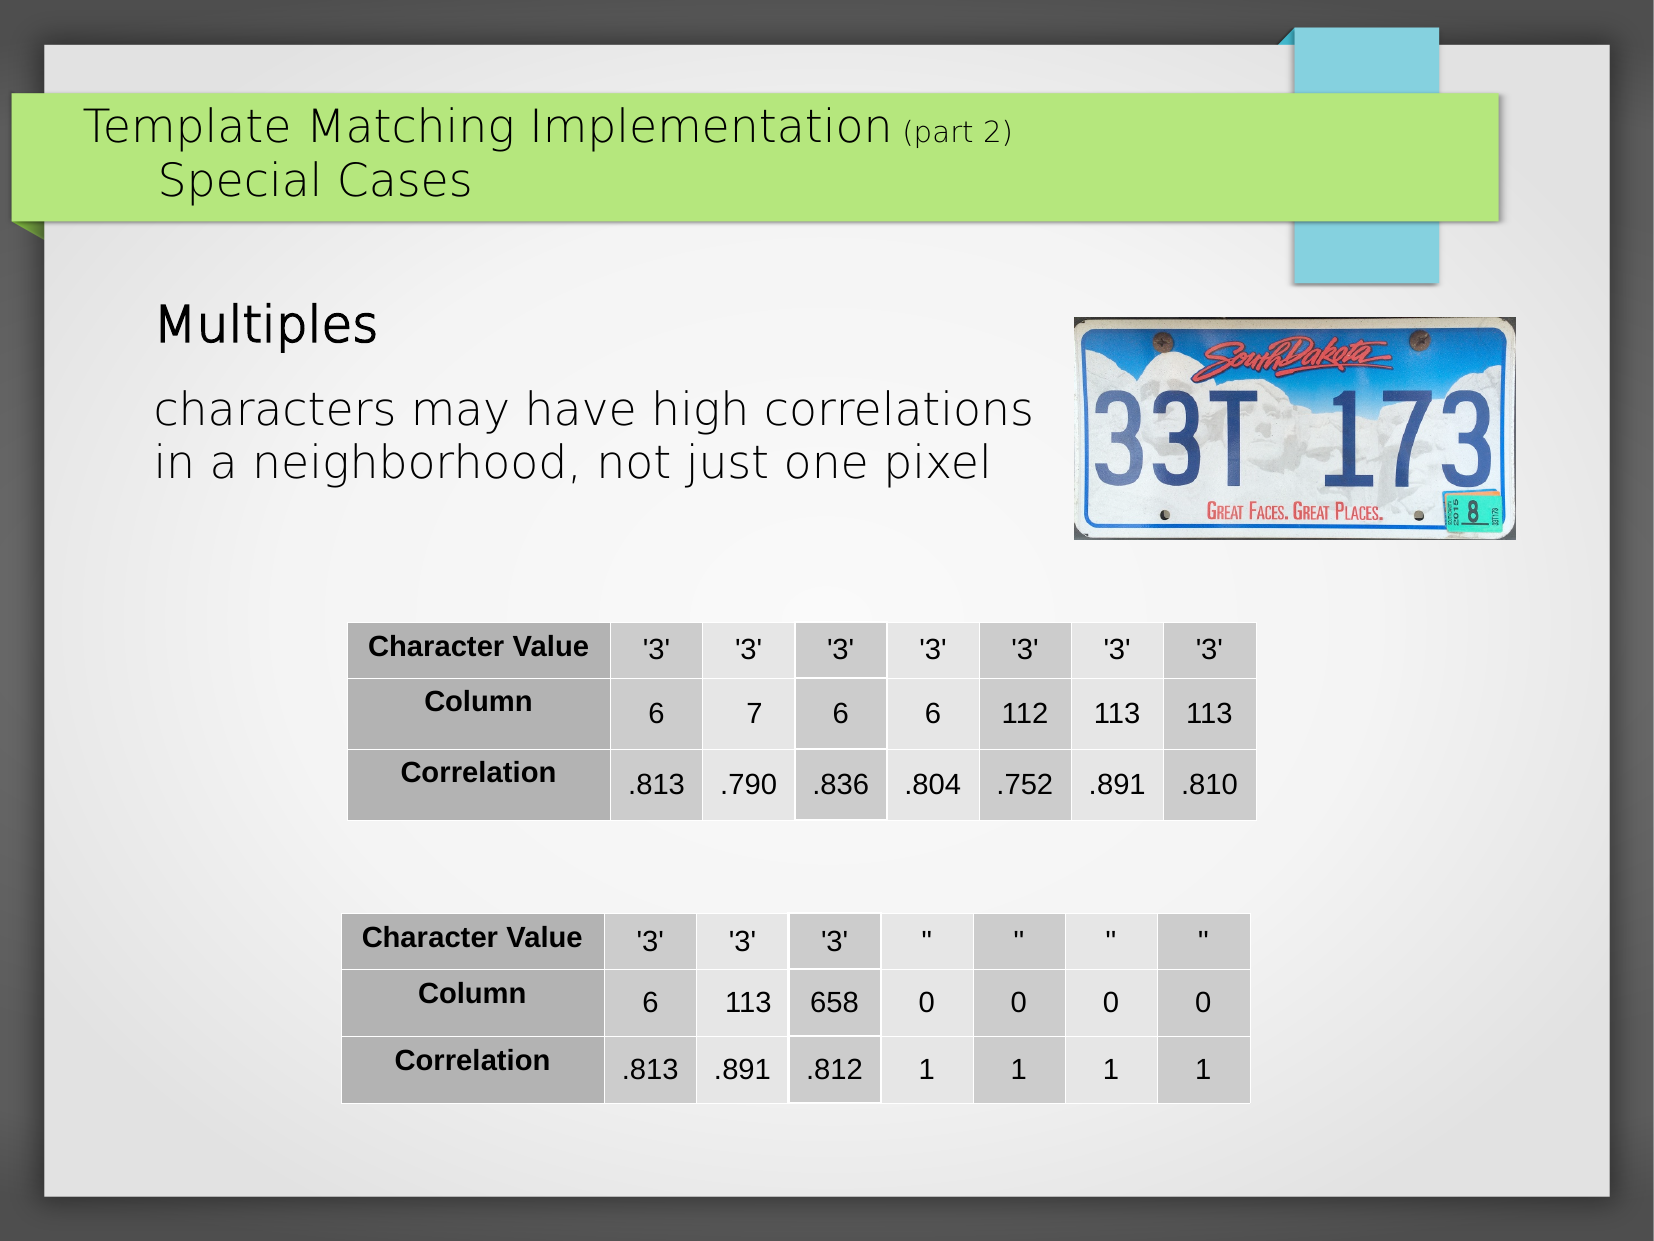

# Template Matching Implementation (part 2) Special Cases
Multiples
characters may have high correlations
in a neighborhood, not just one pixel
| Character Value | '3' | '3' | '3' | '3' | '3' | '3' | '3' |
| --- | --- | --- | --- | --- | --- | --- | --- |
| Column | 6 | 7 | 6 | 6 | 112 | 113 | 113 |
| Correlation | .813 | .790 | .836 | .804 | .752 | .891 | .810 |
| Character Value | '3' | '3' | '3' | '' | '' | '' | '' |
| --- | --- | --- | --- | --- | --- | --- | --- |
| Column | 6 | 113 | 658 | 0 | 0 | 0 | 0 |
| Correlation | .813 | .891 | .812 | 1 | 1 | 1 | 1 |